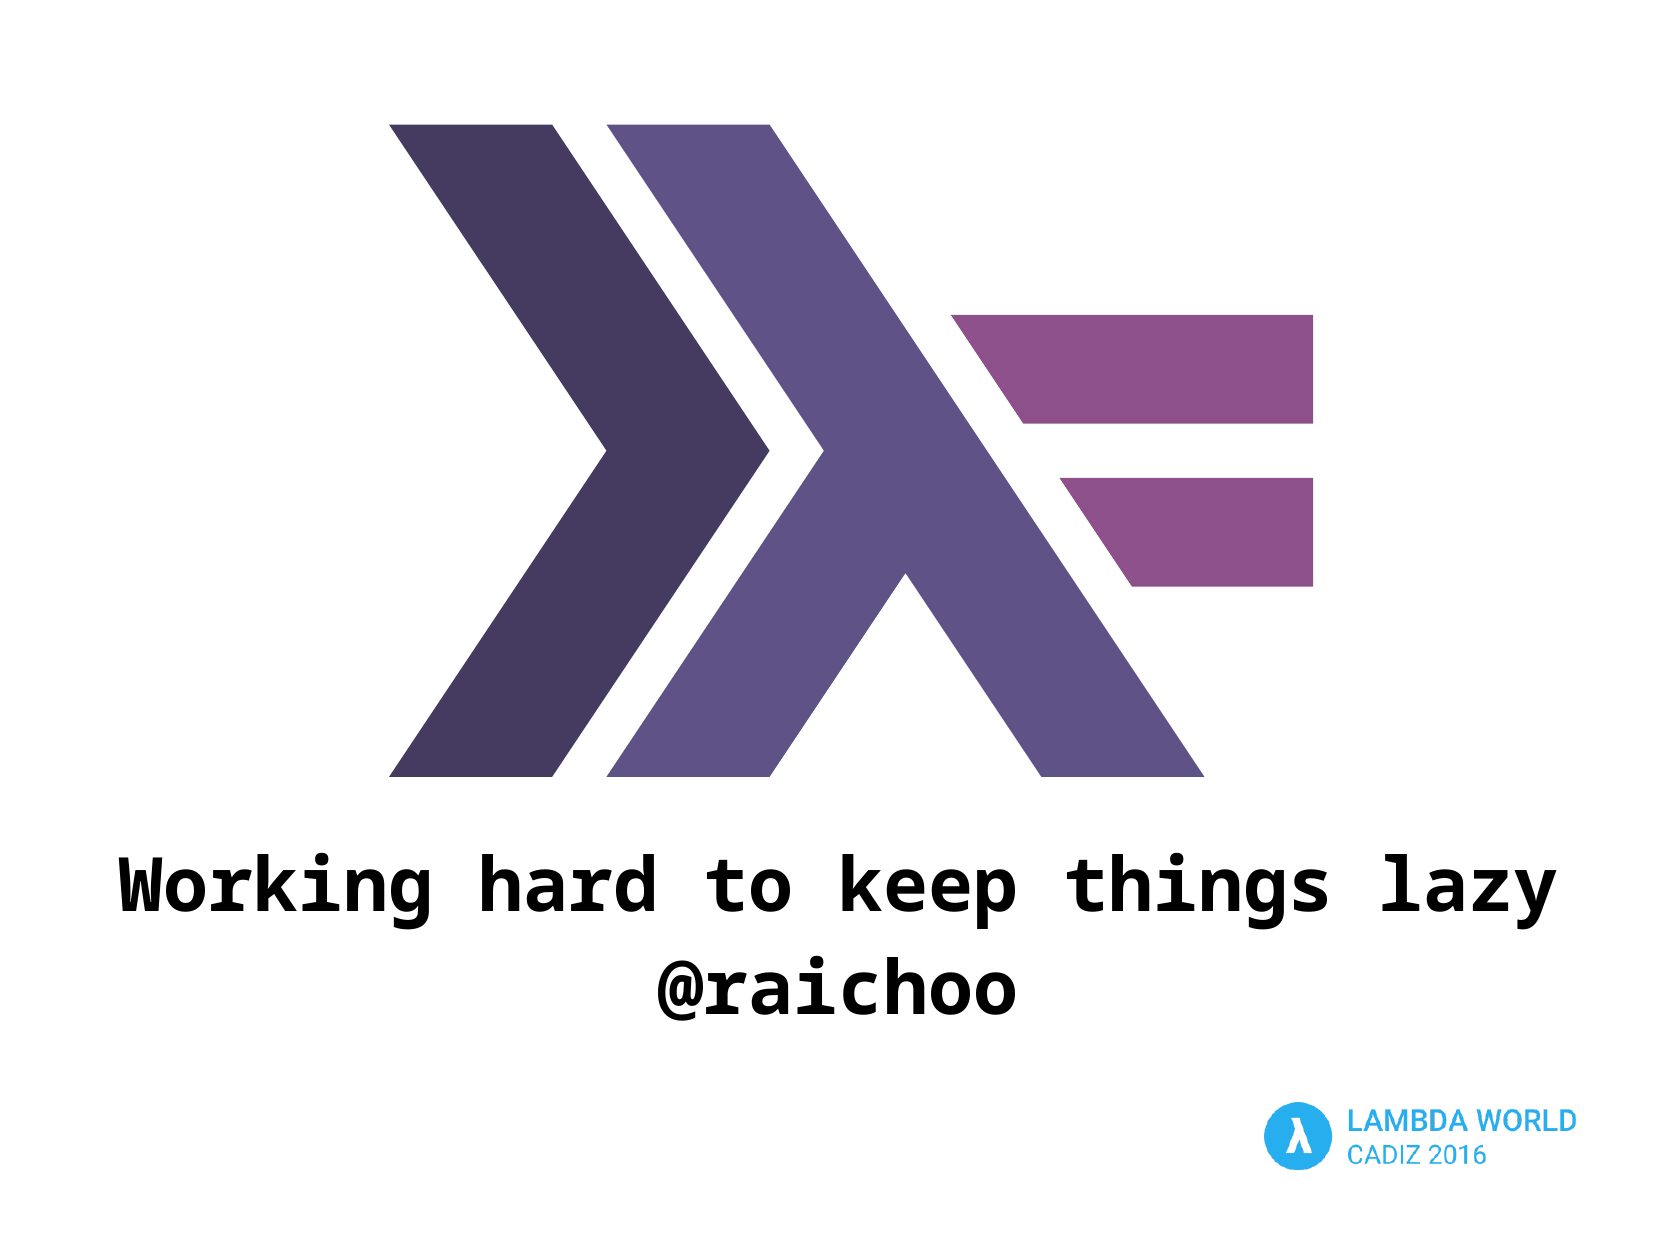

# Working hard to keep things lazy
@raichoo